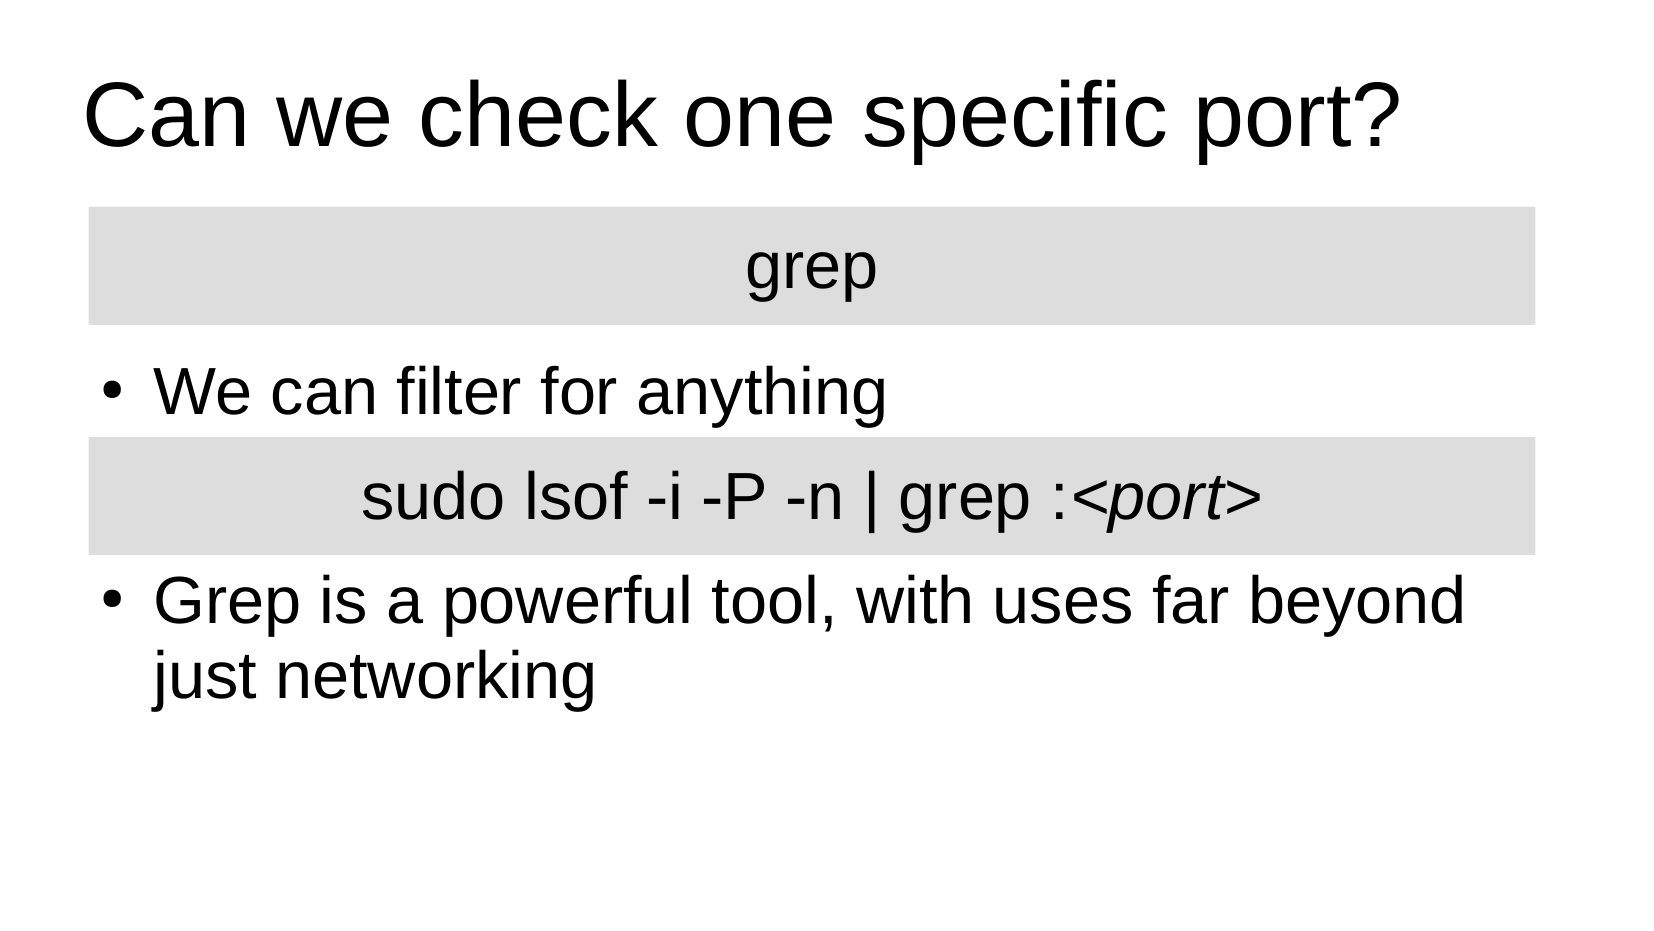

# Can we check one specific port?
grep
We can filter for anything
Grep is a powerful tool, with uses far beyond just networking
sudo lsof -i -P -n | grep :<port>